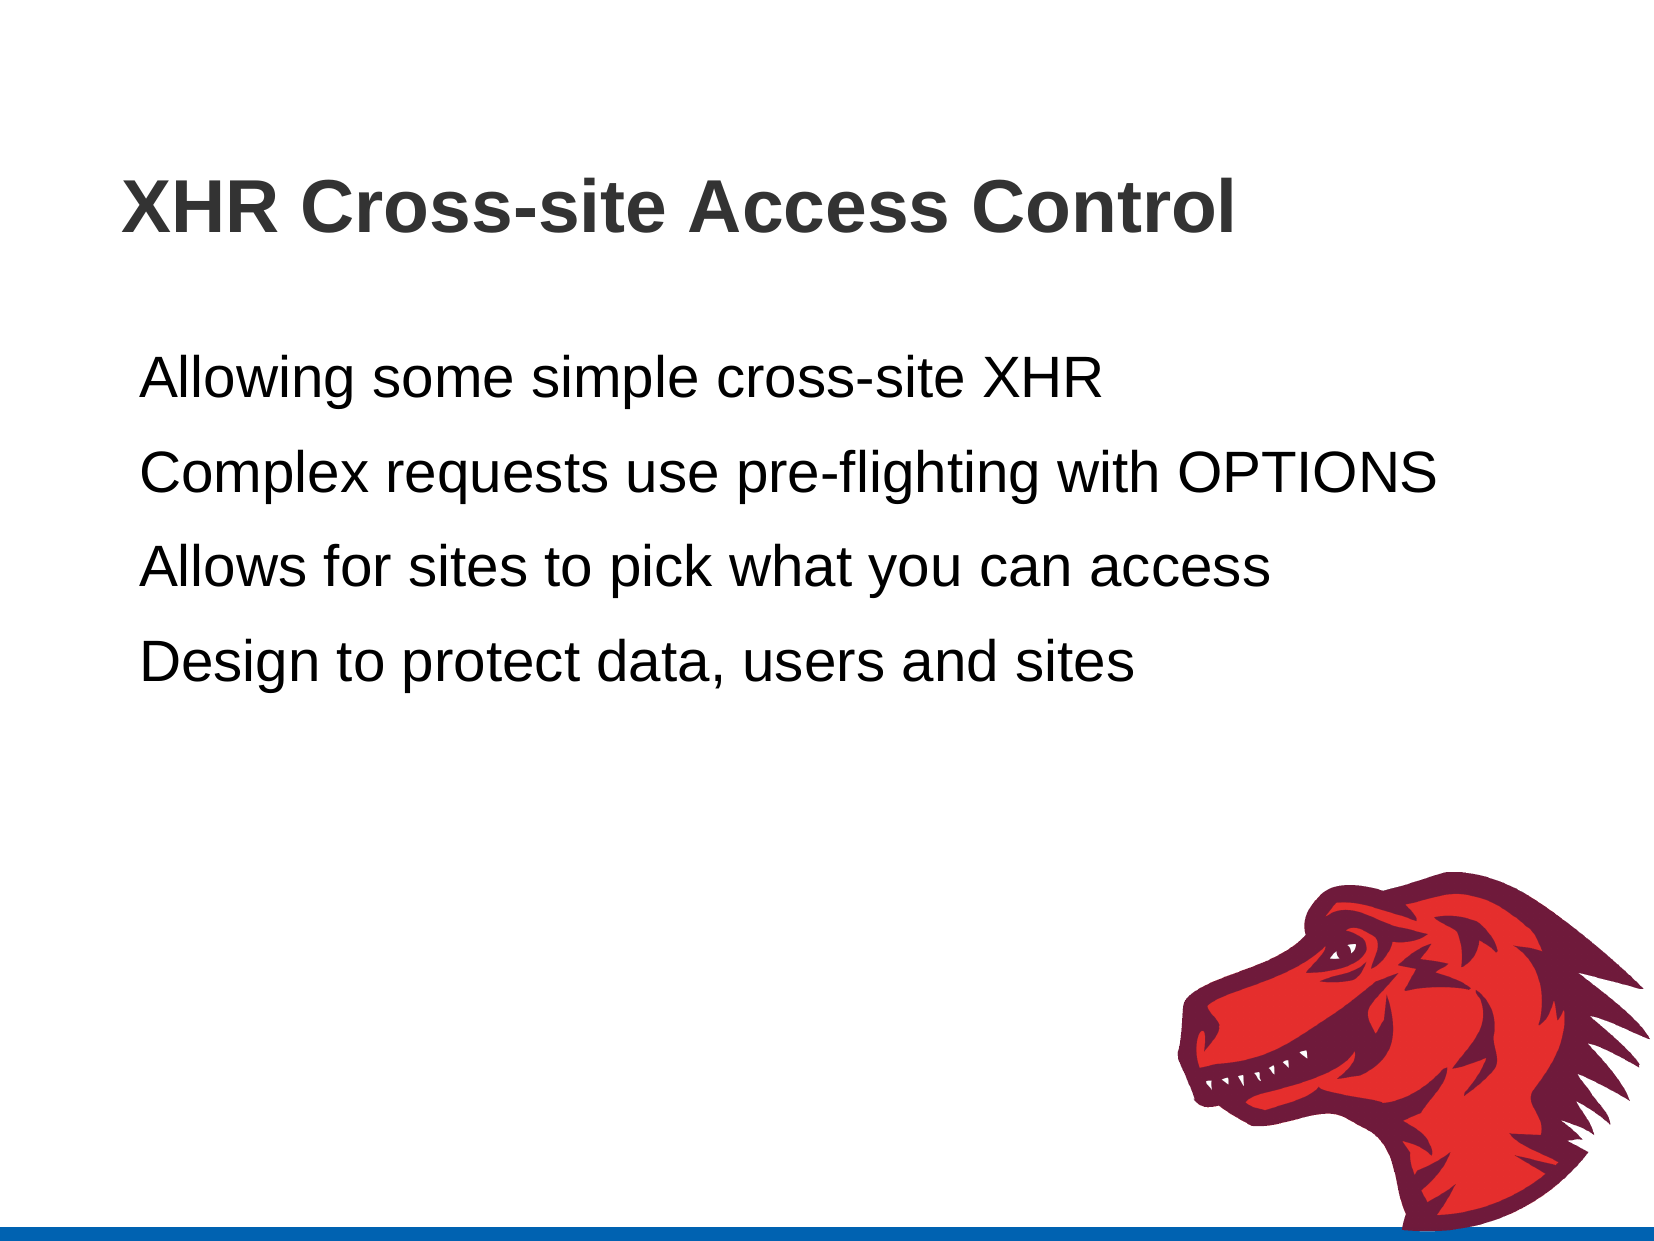

# XHR Cross-site Access Control
Allowing some simple cross-site XHR
Complex requests use pre-flighting with OPTIONS
Allows for sites to pick what you can access
Design to protect data, users and sites